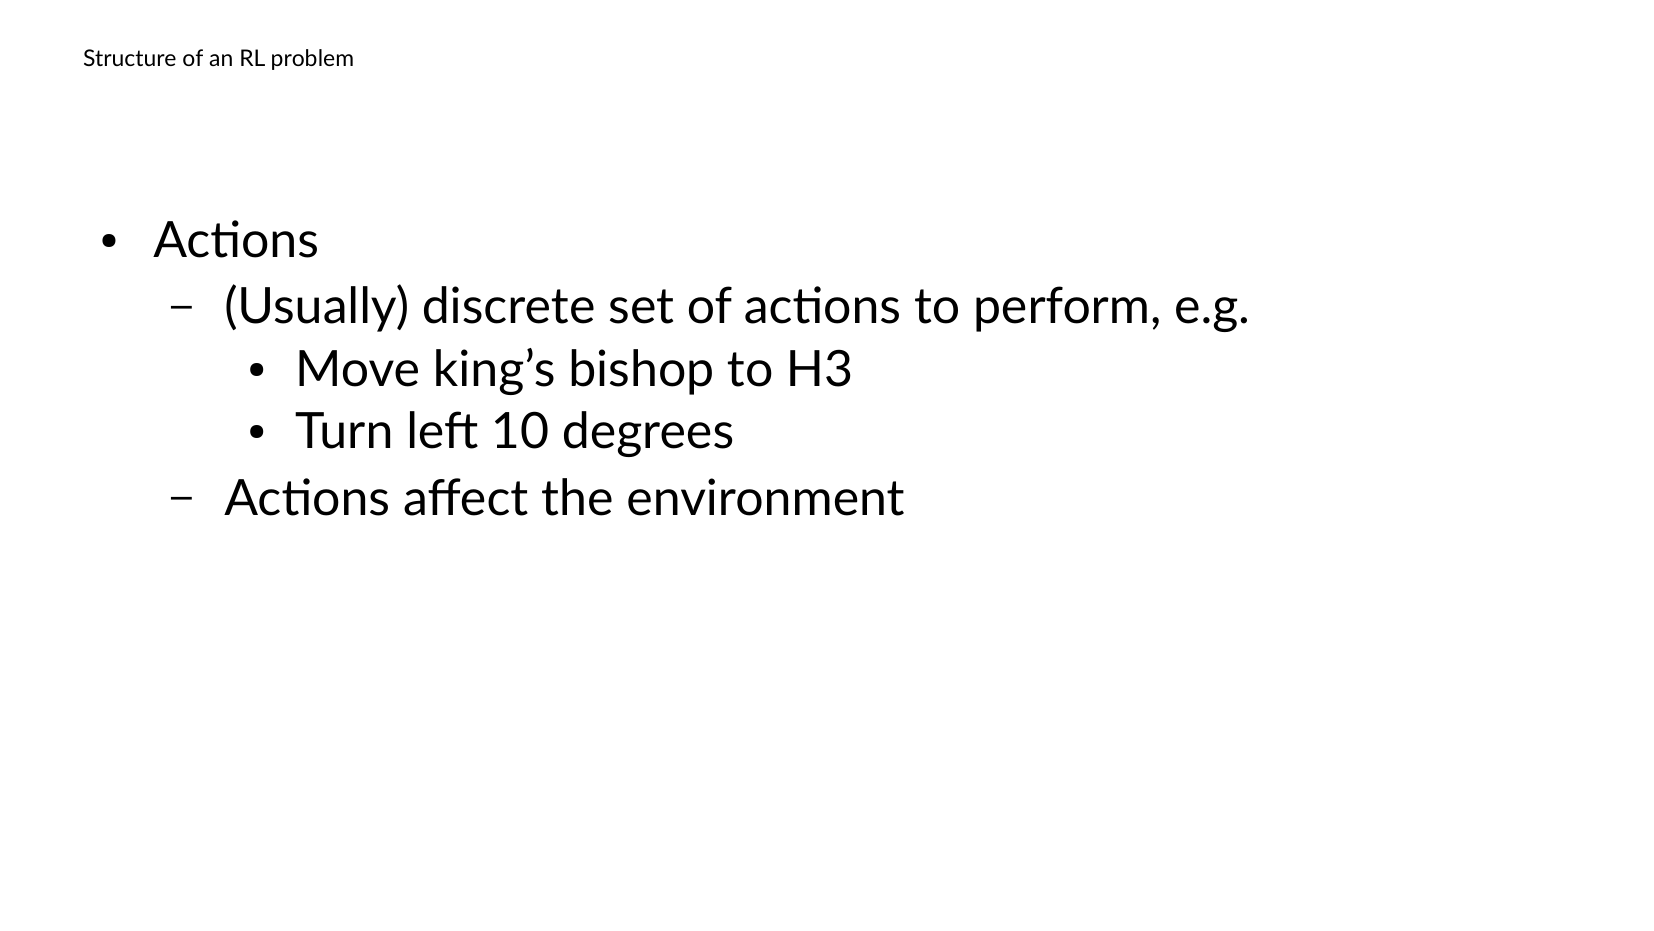

# Structure of an RL problem
Actions
(Usually) discrete set of actions to perform, e.g.
Move king’s bishop to H3
Turn left 10 degrees
Actions affect the environment